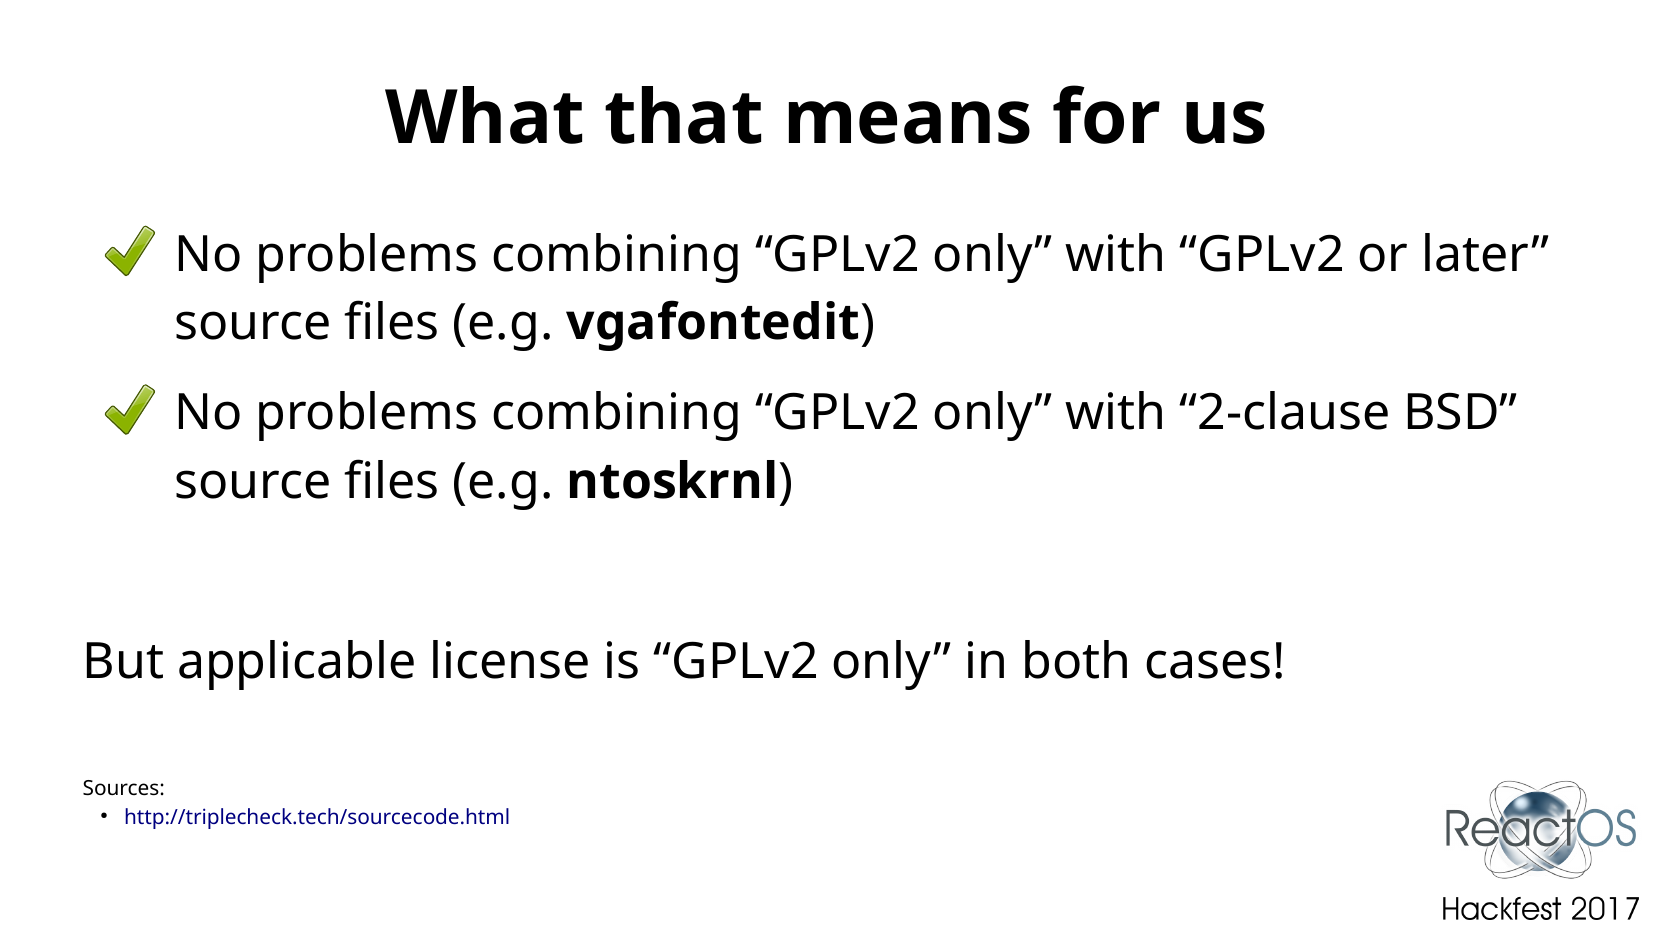

What that means for us
No problems combining “GPLv2 only” with “GPLv2 or later” source files (e.g. vgafontedit)
No problems combining “GPLv2 only” with “2-clause BSD” source files (e.g. ntoskrnl)
But applicable license is “GPLv2 only” in both cases!
# Sources:
http://triplecheck.tech/sourcecode.html